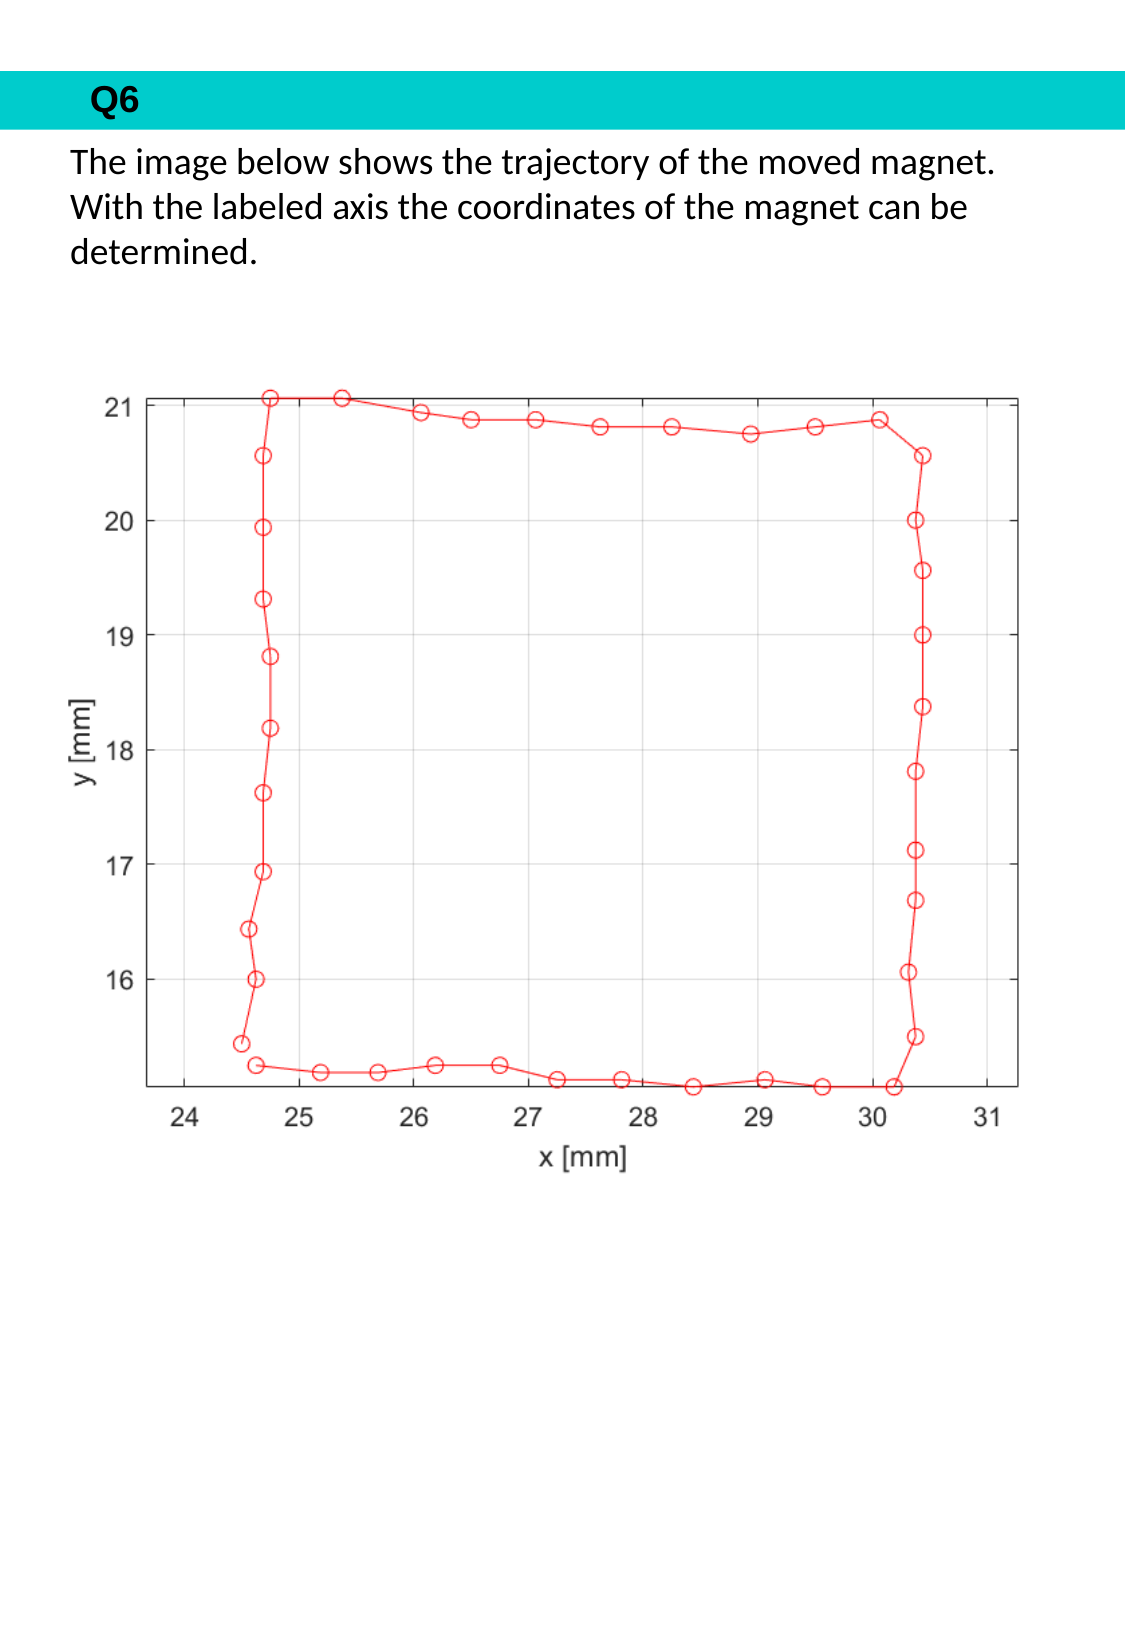

Q6
The image below shows the trajectory of the moved magnet. With the labeled axis the coordinates of the magnet can be determined.